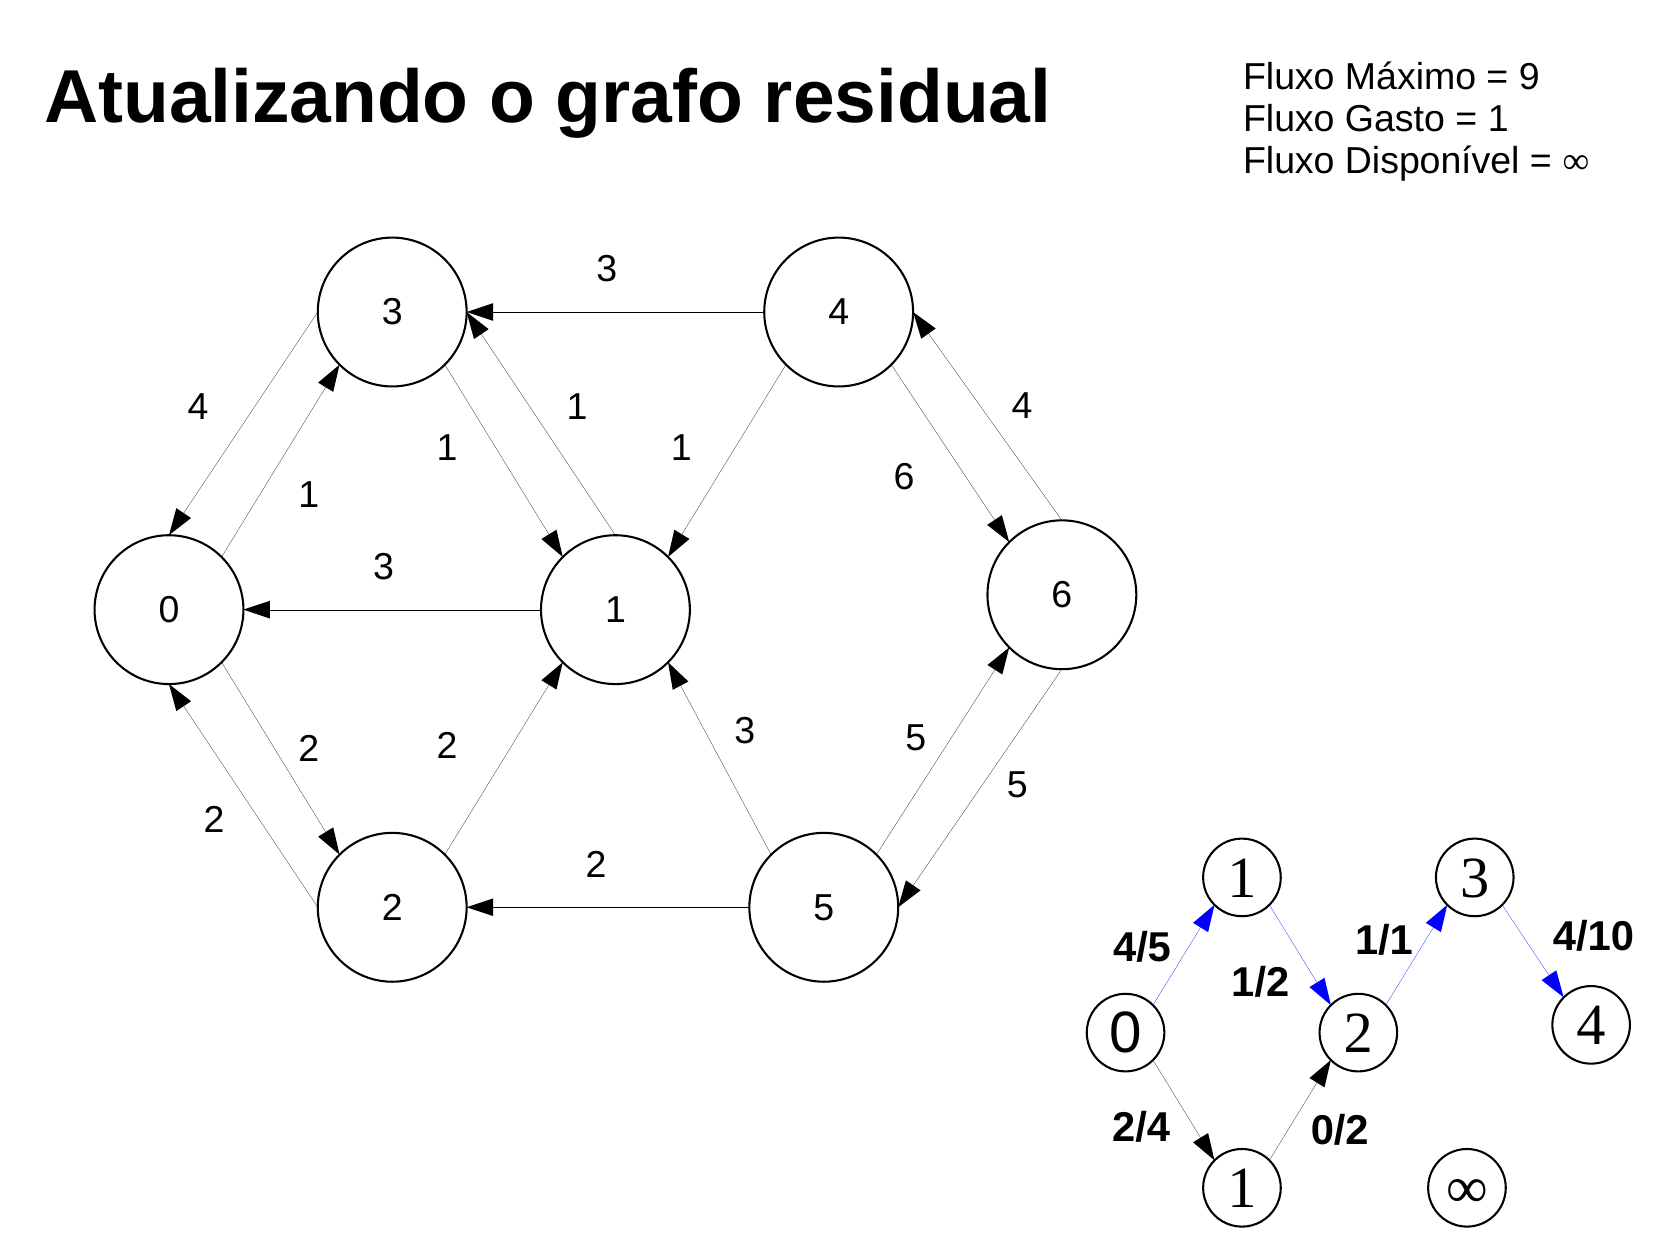

Atualizando o grafo residual
Fluxo Máximo = 9
Fluxo Gasto = 1
Fluxo Disponível = ∞
3
4
3
4
1
4
1
1
6
1
6
0
1
3
3
5
2
2
5
2
2
5
2
1
3
4/10
1/1
4/5
1/2
4
0
2
2/4
0/2
1
∞